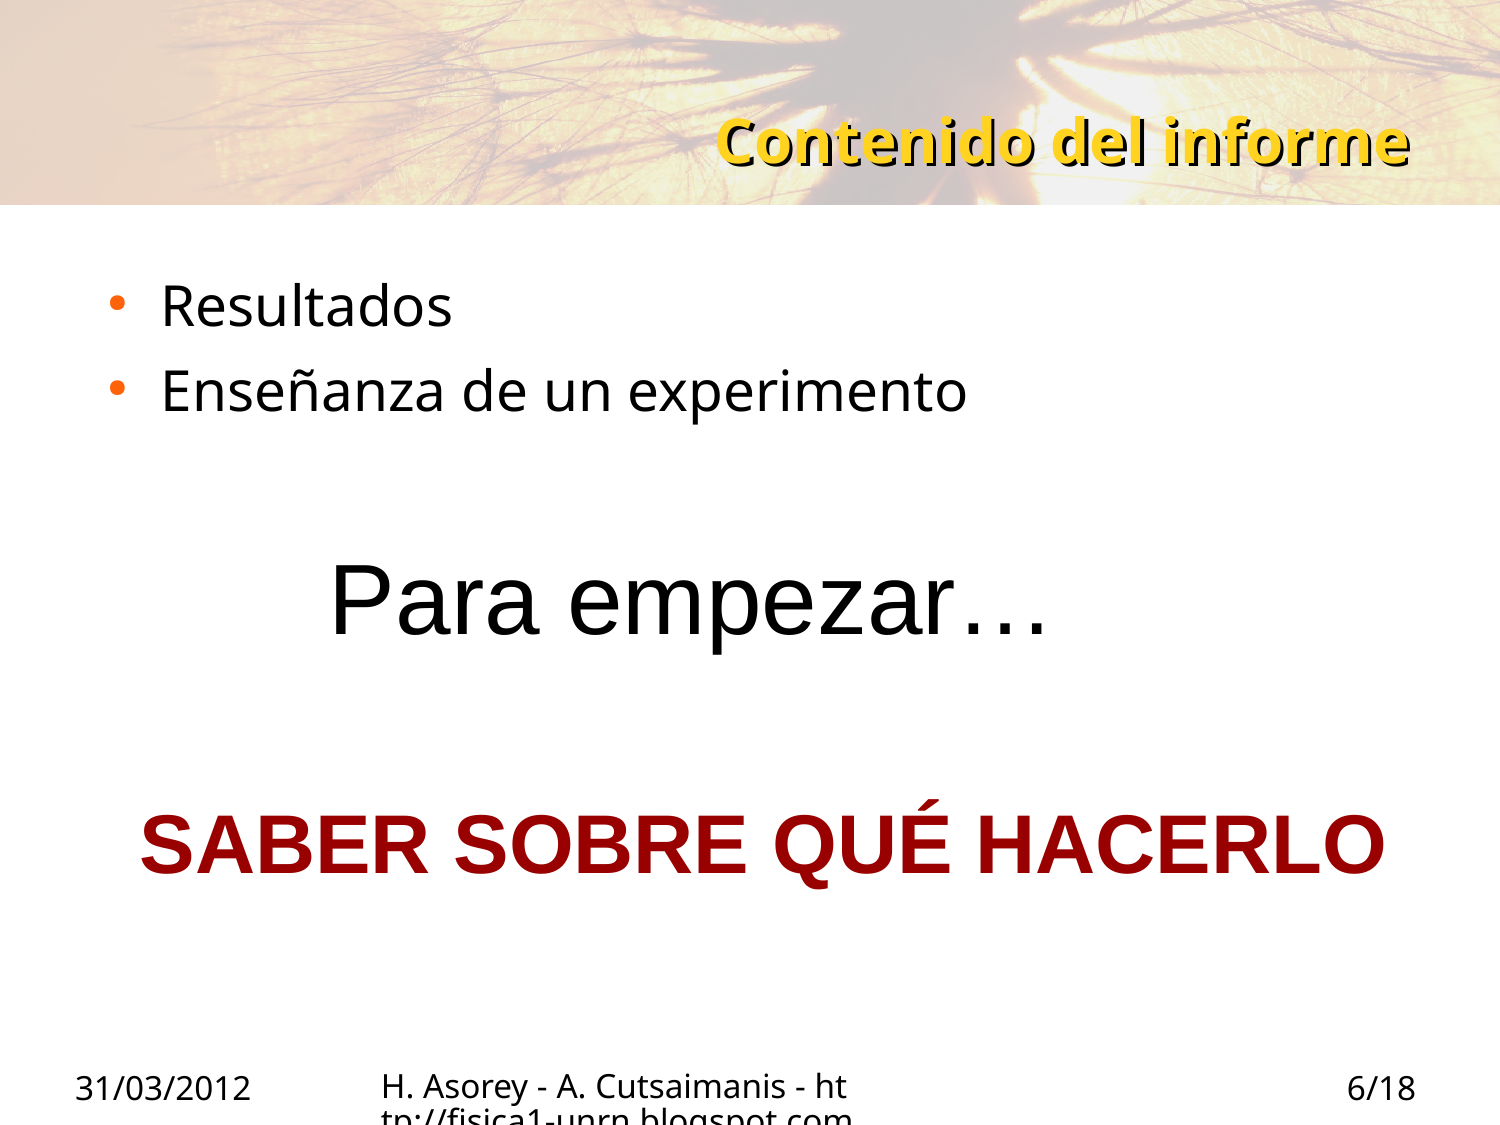

# Contenido del informe
Resultados
Enseñanza de un experimento
Para empezar…
SABER SOBRE QUÉ HACERLO
H. Asorey - A. Cutsaimanis - http://fisica1-unrn.blogspot.com
31/03/2012
6